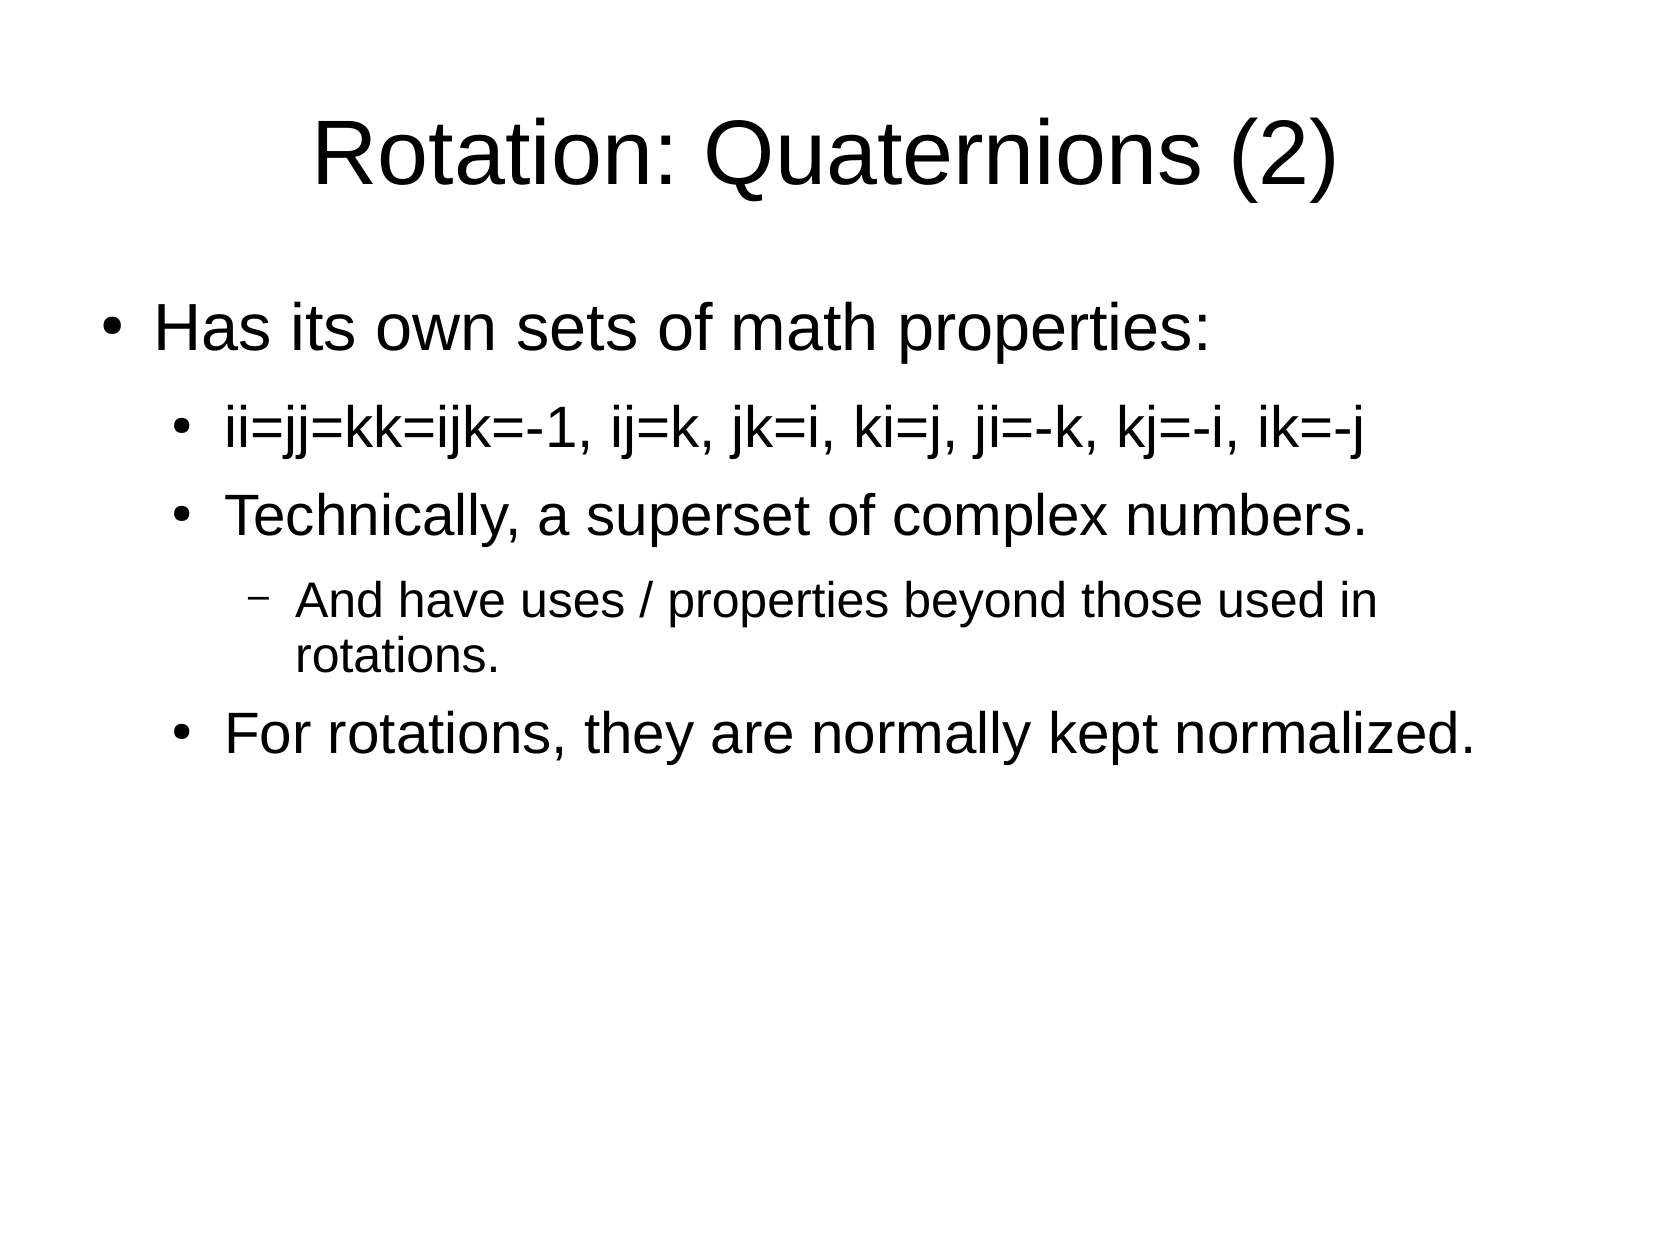

# Rotation: Quaternions (2)
Has its own sets of math properties:
ii=jj=kk=ijk=-1, ij=k, jk=i, ki=j, ji=-k, kj=-i, ik=-j
Technically, a superset of complex numbers.
And have uses / properties beyond those used in rotations.
For rotations, they are normally kept normalized.